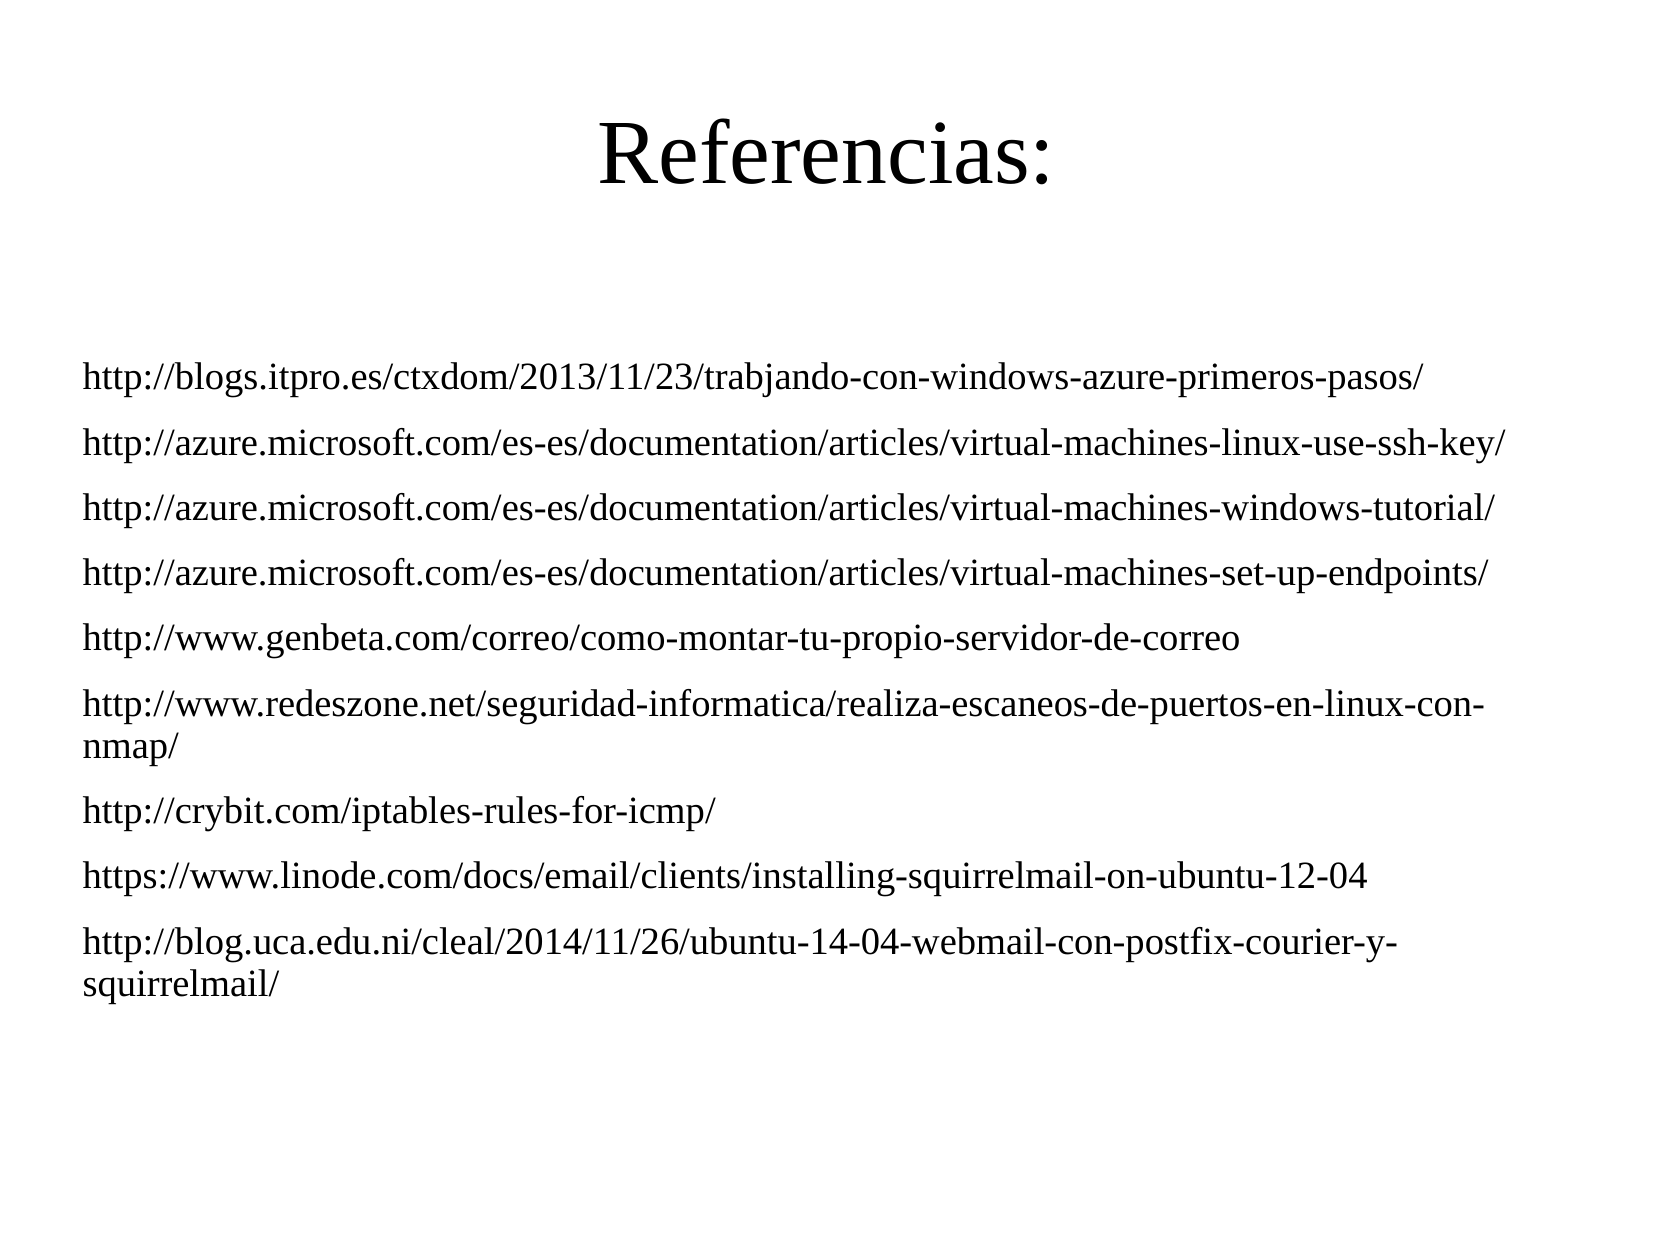

# Referencias:
http://blogs.itpro.es/ctxdom/2013/11/23/trabjando-con-windows-azure-primeros-pasos/
http://azure.microsoft.com/es-es/documentation/articles/virtual-machines-linux-use-ssh-key/
http://azure.microsoft.com/es-es/documentation/articles/virtual-machines-windows-tutorial/
http://azure.microsoft.com/es-es/documentation/articles/virtual-machines-set-up-endpoints/
http://www.genbeta.com/correo/como-montar-tu-propio-servidor-de-correo
http://www.redeszone.net/seguridad-informatica/realiza-escaneos-de-puertos-en-linux-con-nmap/
http://crybit.com/iptables-rules-for-icmp/
https://www.linode.com/docs/email/clients/installing-squirrelmail-on-ubuntu-12-04
http://blog.uca.edu.ni/cleal/2014/11/26/ubuntu-14-04-webmail-con-postfix-courier-y-squirrelmail/